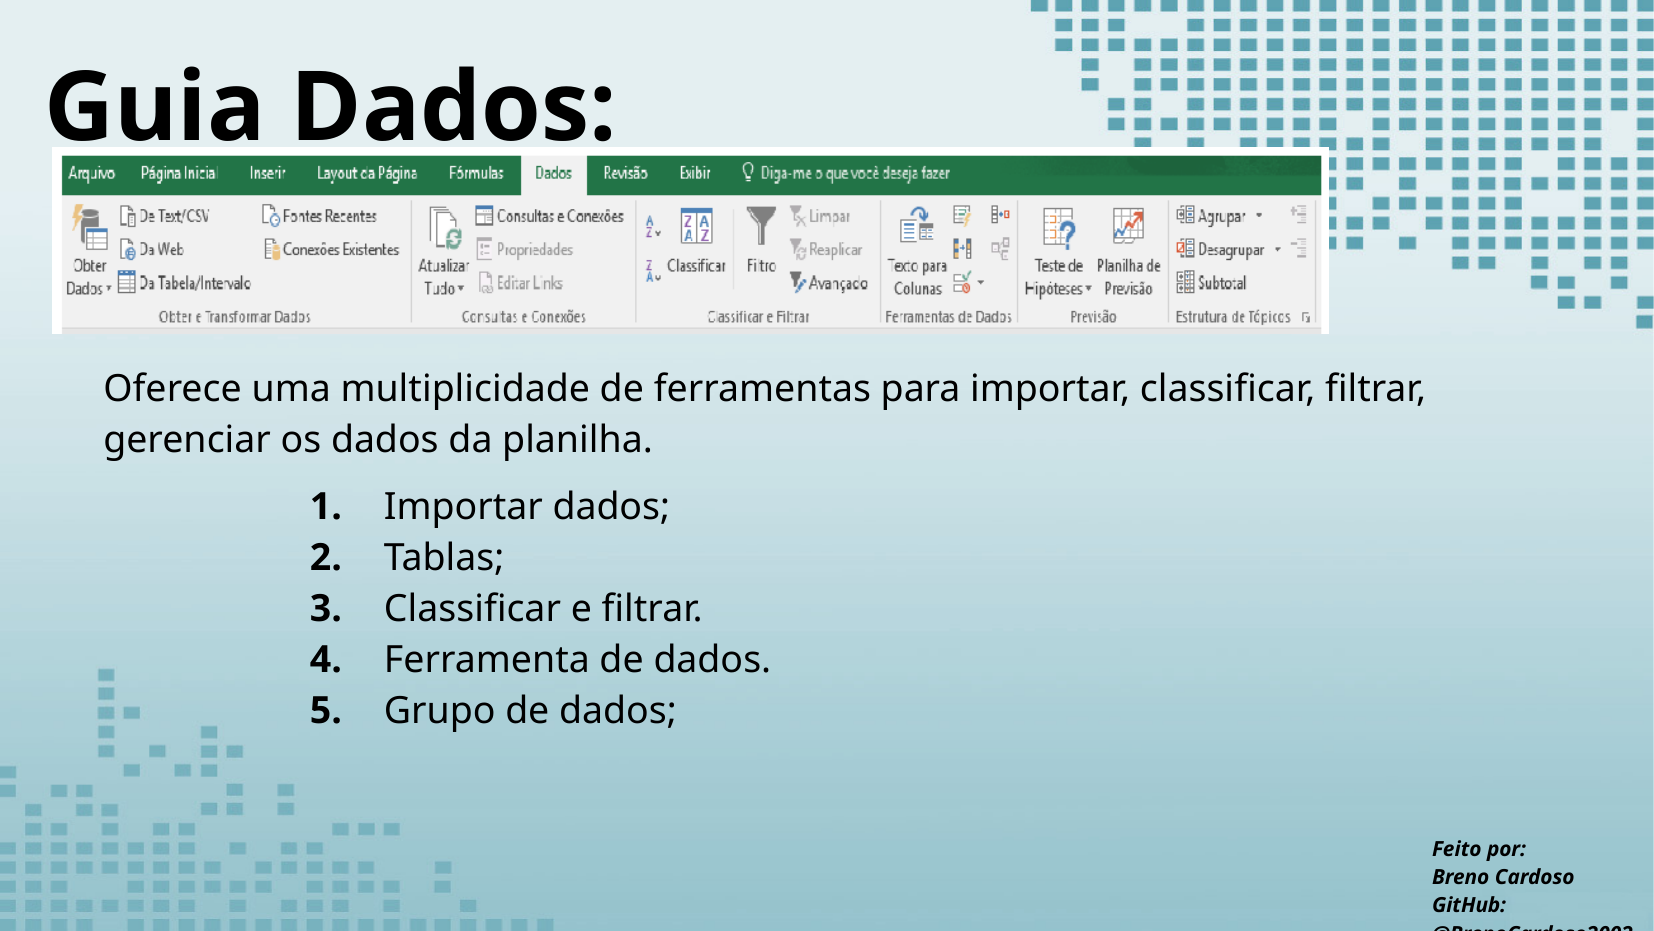

Guia Dados:
Oferece uma multiplicidade de ferramentas para importar, classificar, filtrar, gerenciar os dados da planilha.
1.	Importar dados;
2.	Tablas;
3. 	Classificar e filtrar.
4. 	Ferramenta de dados.
5. 	Grupo de dados;
Feito por:
Breno Cardoso
GitHub:
@BrenoCardoso2002